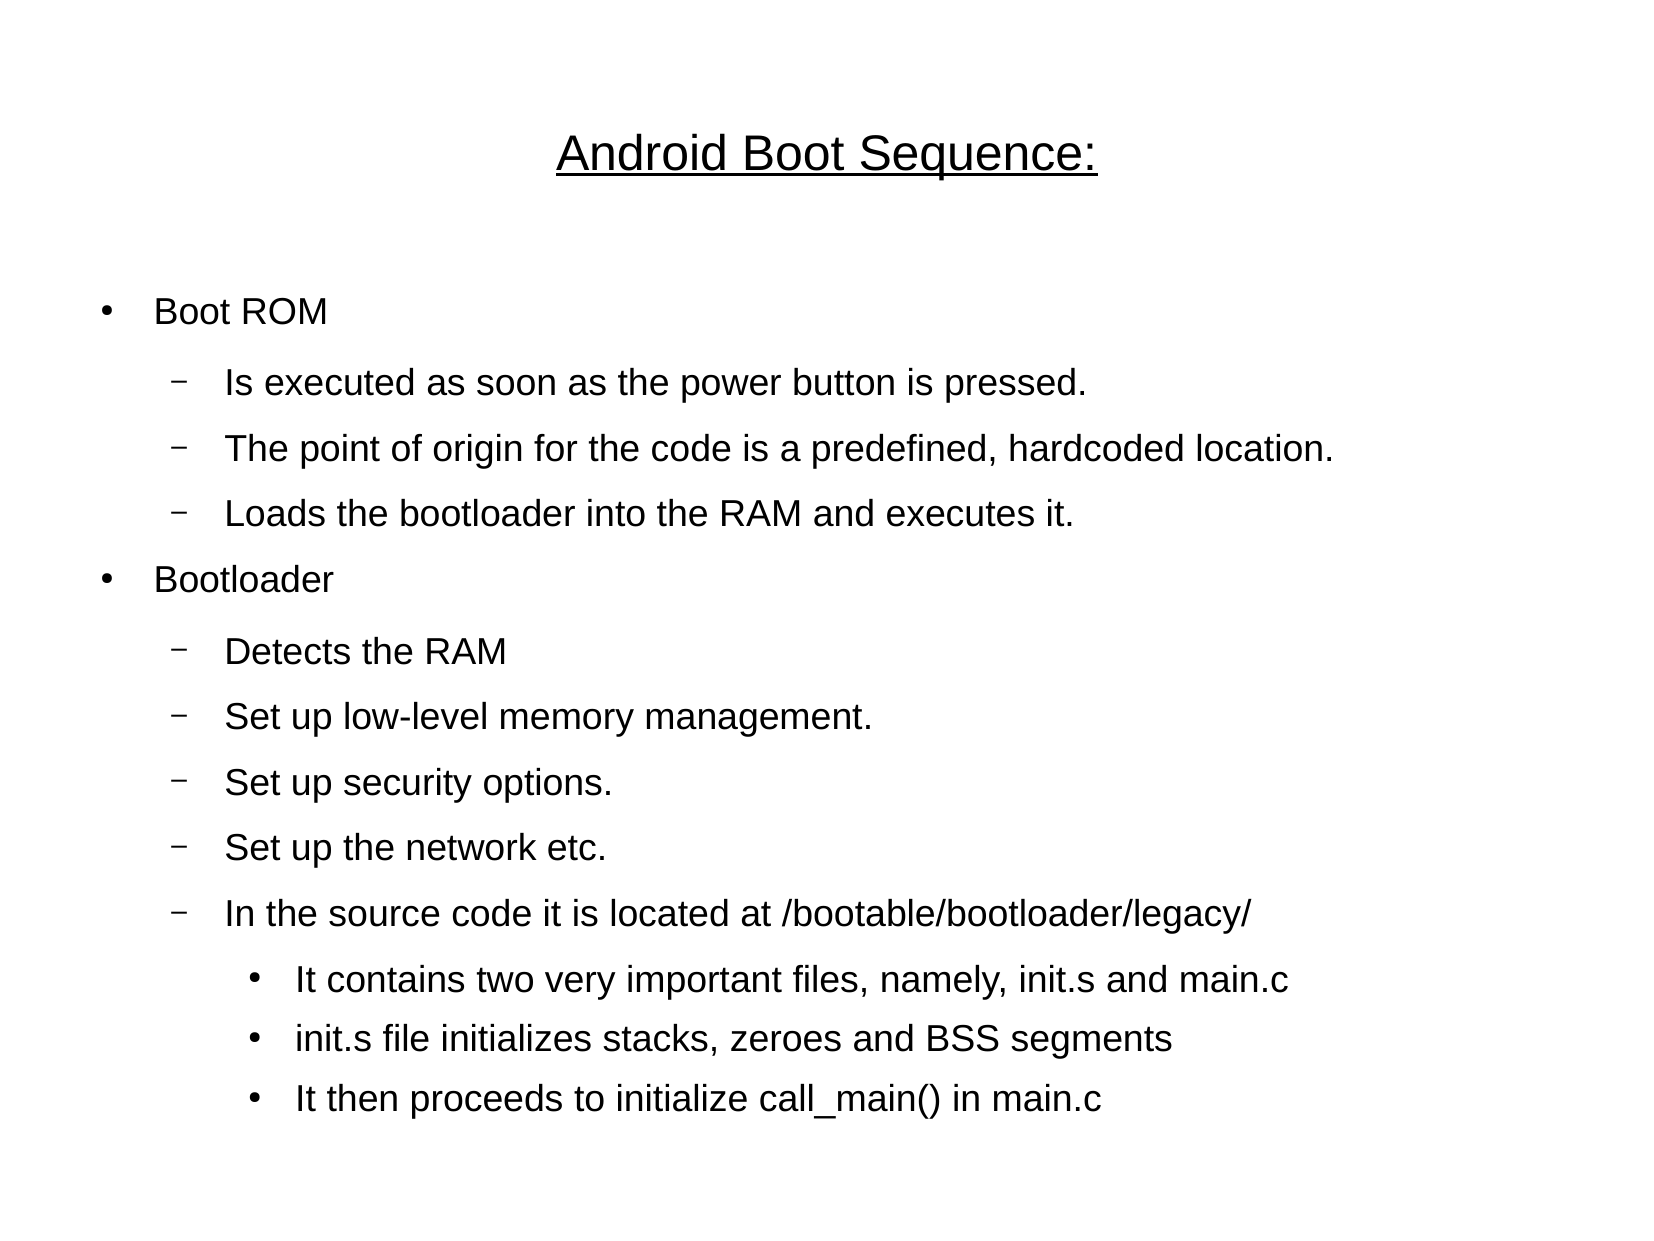

# Android Boot Sequence:
Boot ROM
Is executed as soon as the power button is pressed.
The point of origin for the code is a predefined, hardcoded location.
Loads the bootloader into the RAM and executes it.
Bootloader
Detects the RAM
Set up low-level memory management.
Set up security options.
Set up the network etc.
In the source code it is located at /bootable/bootloader/legacy/
It contains two very important files, namely, init.s and main.c
init.s file initializes stacks, zeroes and BSS segments
It then proceeds to initialize call_main() in main.c